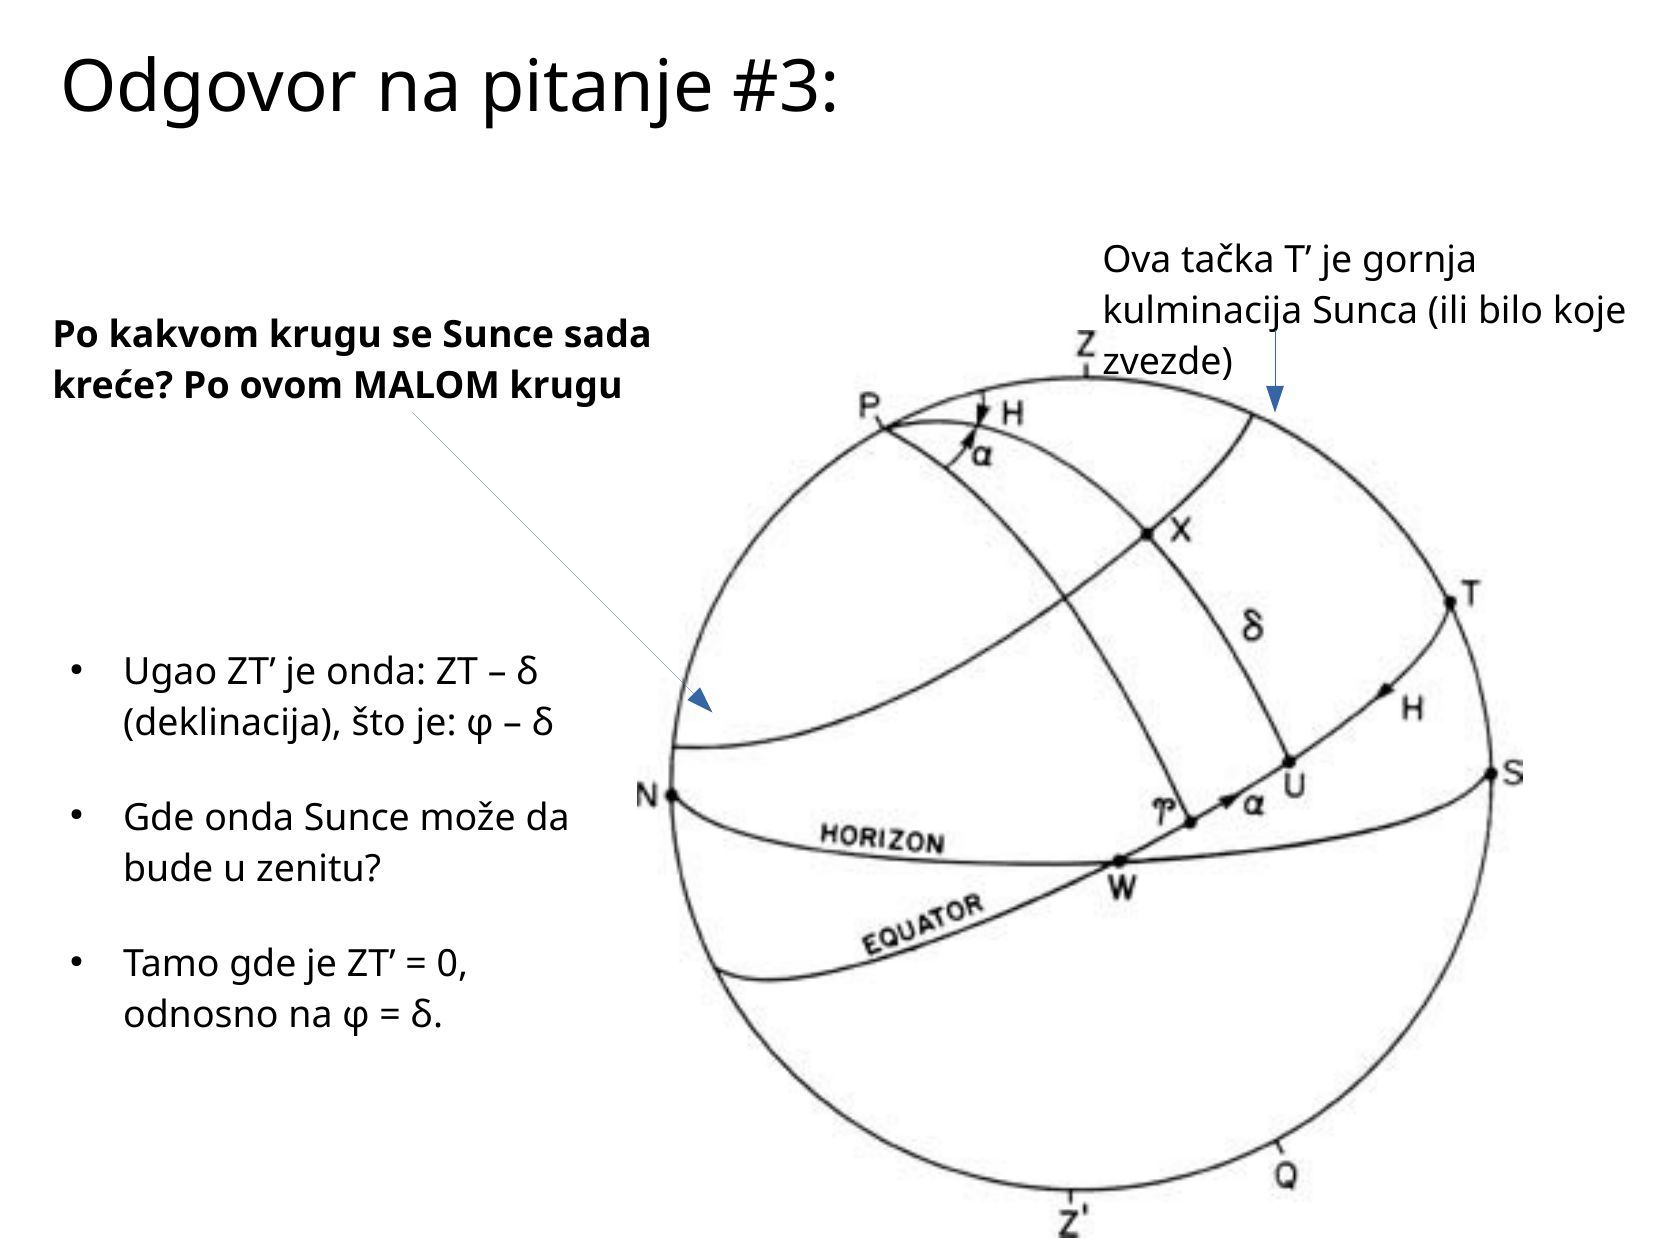

# Odgovor na pitanje #3:
Ova tačka T’ je gornja kulminacija Sunca (ili bilo koje zvezde)
Po kakvom krugu se Sunce sada kreće? Po ovom MALOM krugu
Ugao ZT’ je onda: ZT – δ (deklinacija), što je: φ – δ
Gde onda Sunce može da bude u zenitu?
Tamo gde je ZT’ = 0, odnosno na φ = δ.